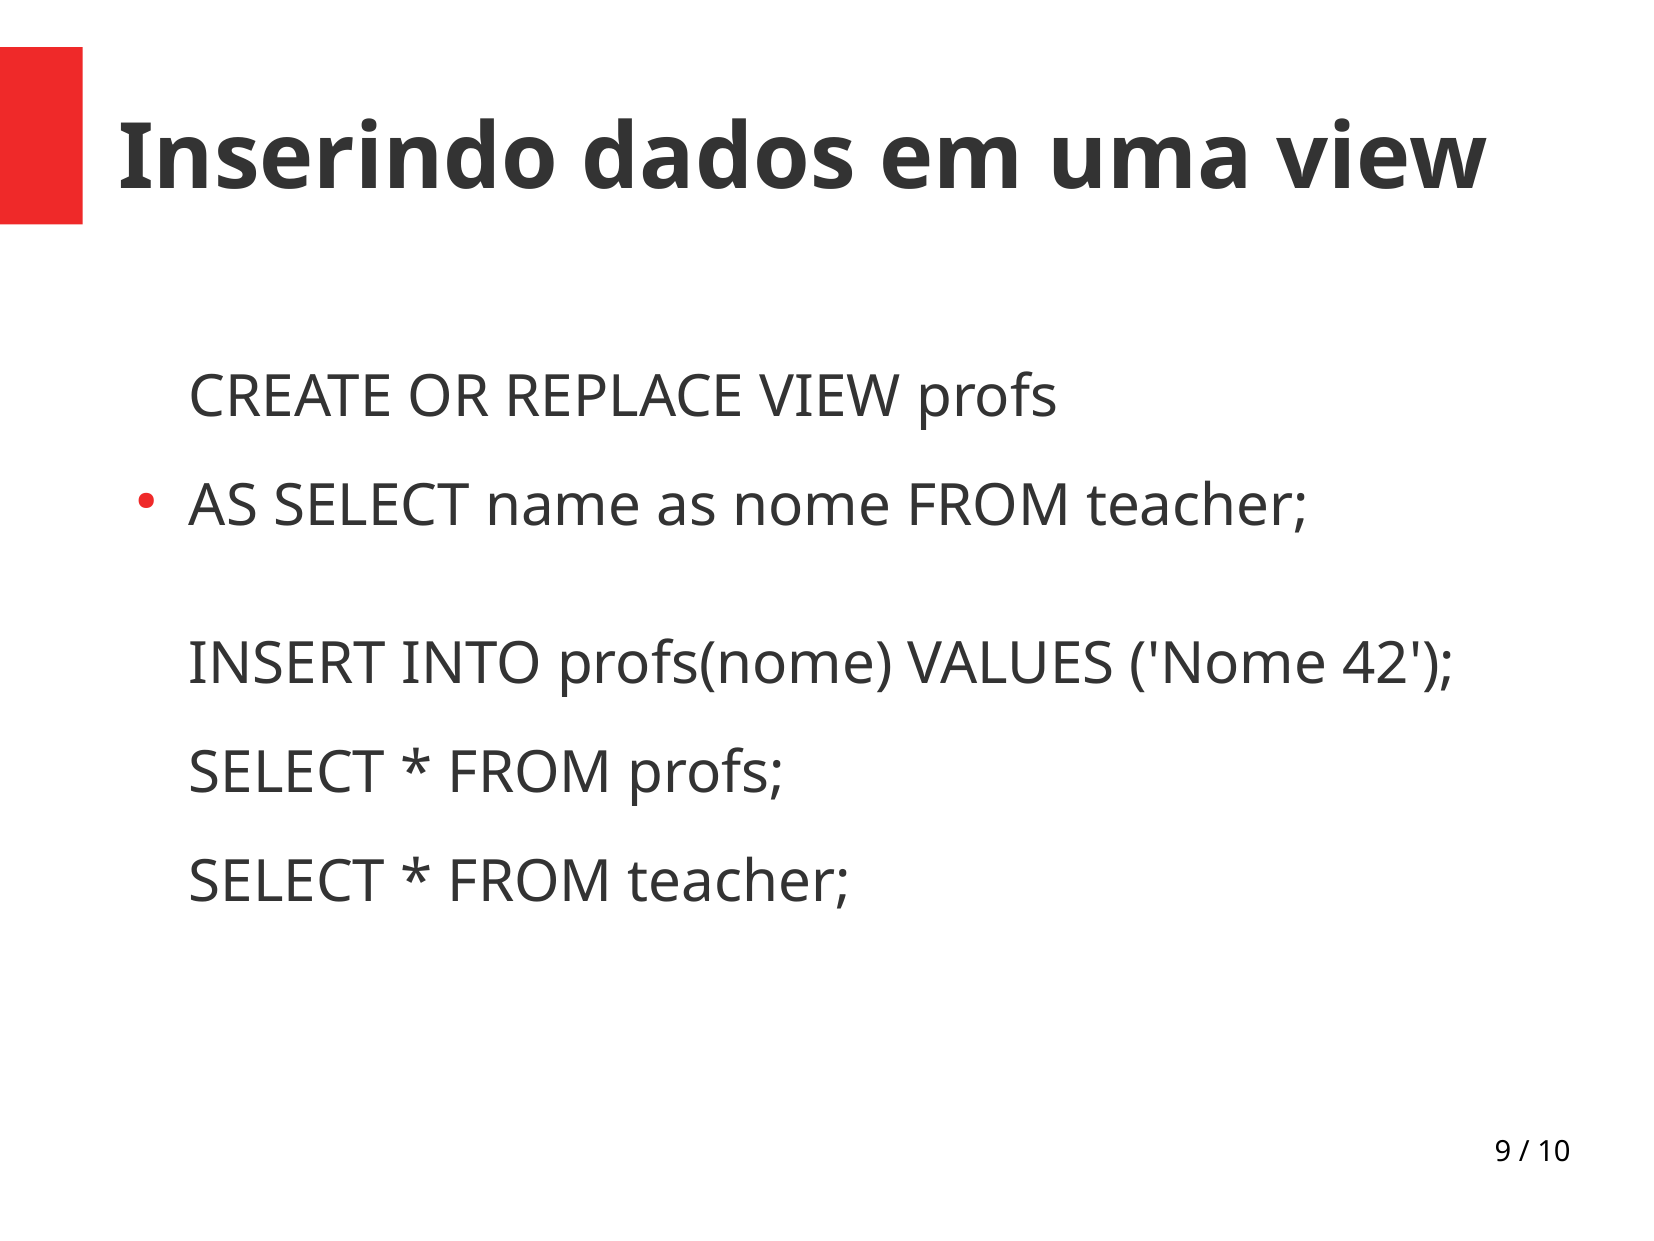

# Inserindo dados em uma view
CREATE OR REPLACE VIEW profs
AS SELECT name as nome FROM teacher;
INSERT INTO profs(nome) VALUES ('Nome 42');
SELECT * FROM profs;
SELECT * FROM teacher;
9